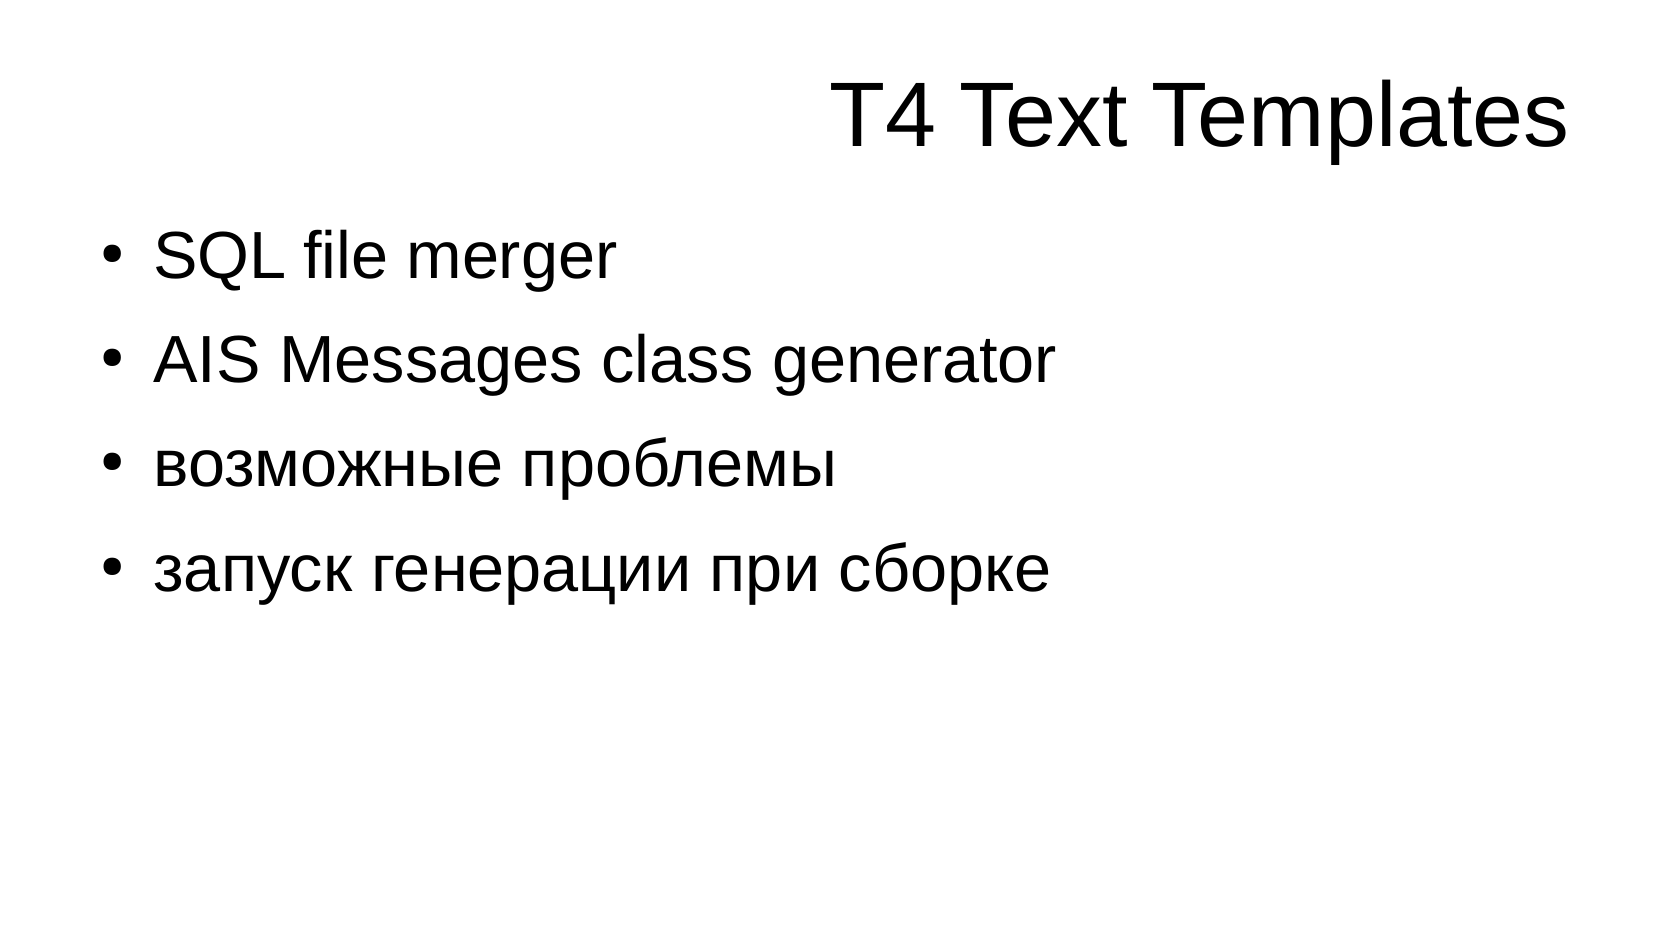

# T4 Text Templates
SQL file merger
AIS Messages class generator
возможные проблемы
запуск генерации при сборке